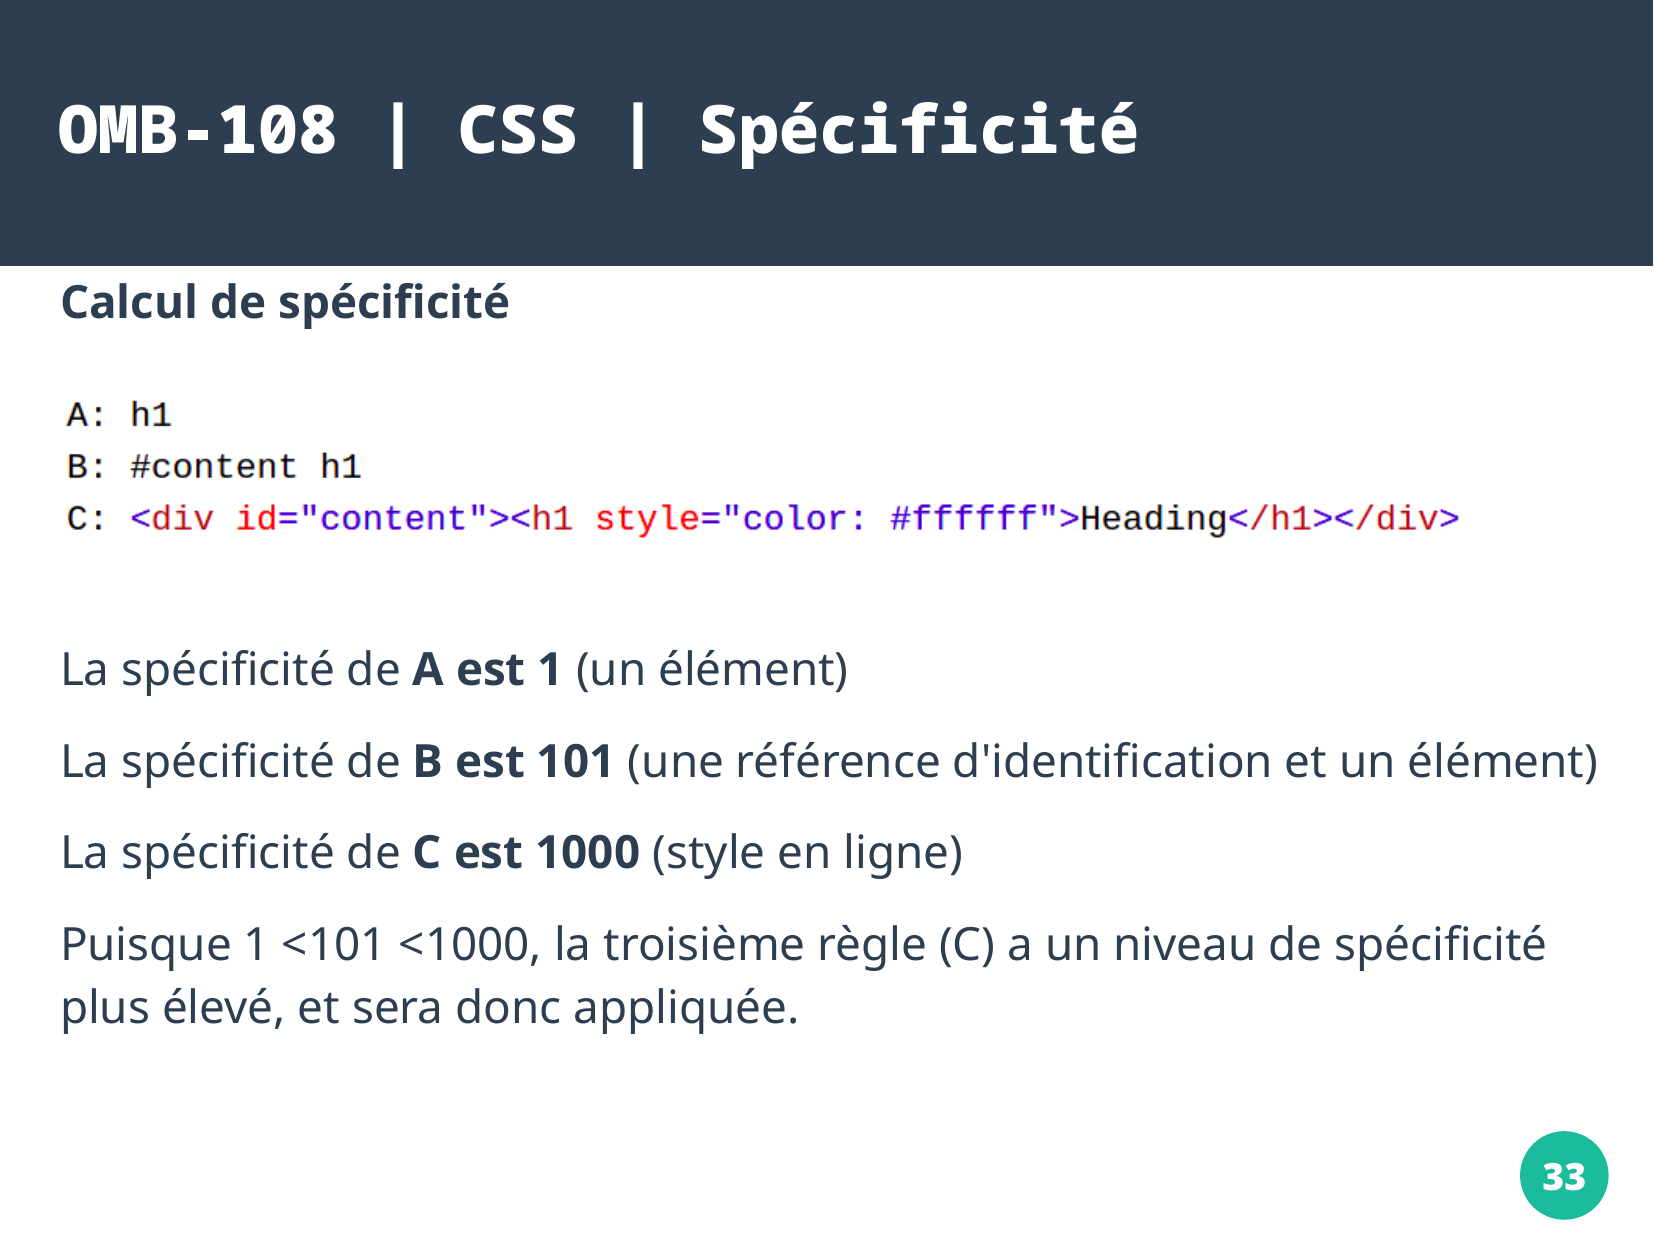

# OMB-108 | CSS | Spécificité
Calcul de spécificité
La spécificité de A est 1 (un élément)
La spécificité de B est 101 (une référence d'identification et un élément)
La spécificité de C est 1000 (style en ligne)
Puisque 1 <101 <1000, la troisième règle (C) a un niveau de spécificité plus élevé, et sera donc appliquée.
33